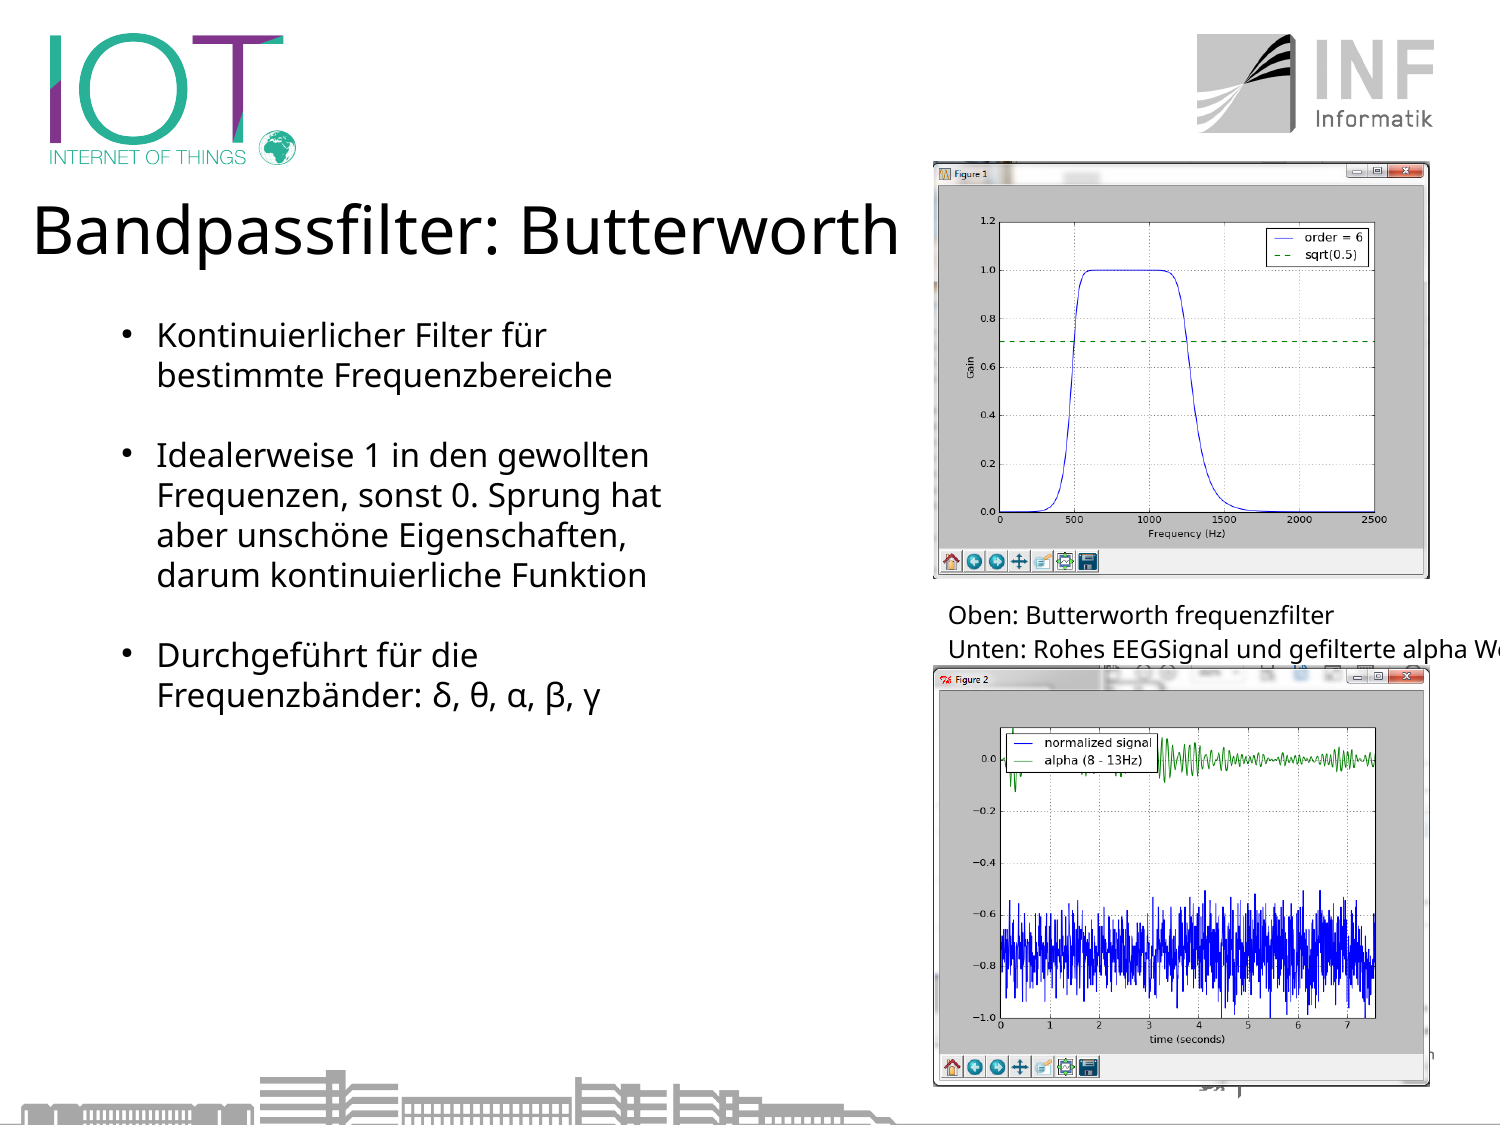

Bandpassfilter: Butterworth
Kontinuierlicher Filter für bestimmte Frequenzbereiche
Idealerweise 1 in den gewollten Frequenzen, sonst 0. Sprung hat aber unschöne Eigenschaften, darum kontinuierliche Funktion
Durchgeführt für die
Frequenzbänder: δ, θ, α, β, γ
Oben: Butterworth frequenzfilter
Unten: Rohes EEGSignal und gefilterte alpha Wellen